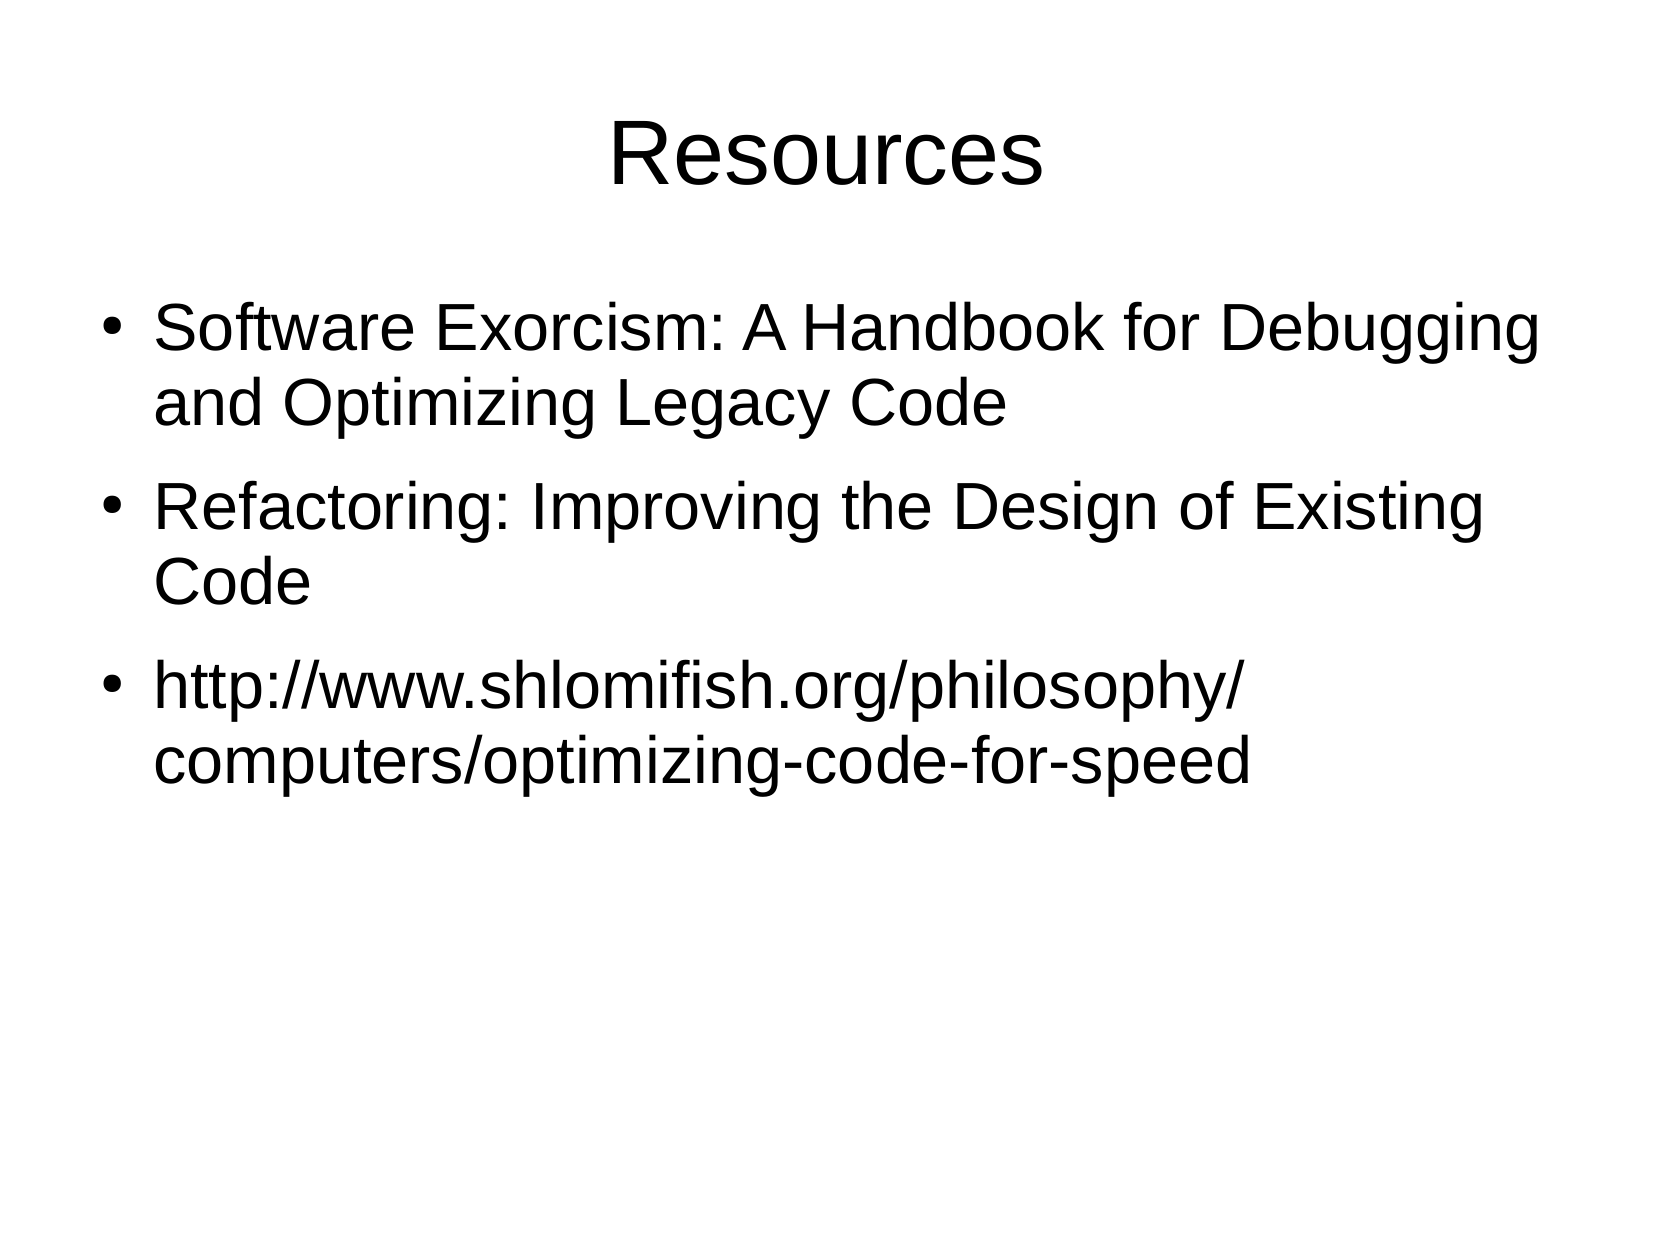

# Resources
Software Exorcism: A Handbook for Debugging and Optimizing Legacy Code
Refactoring: Improving the Design of Existing Code
http://www.shlomifish.org/philosophy/computers/optimizing-code-for-speed